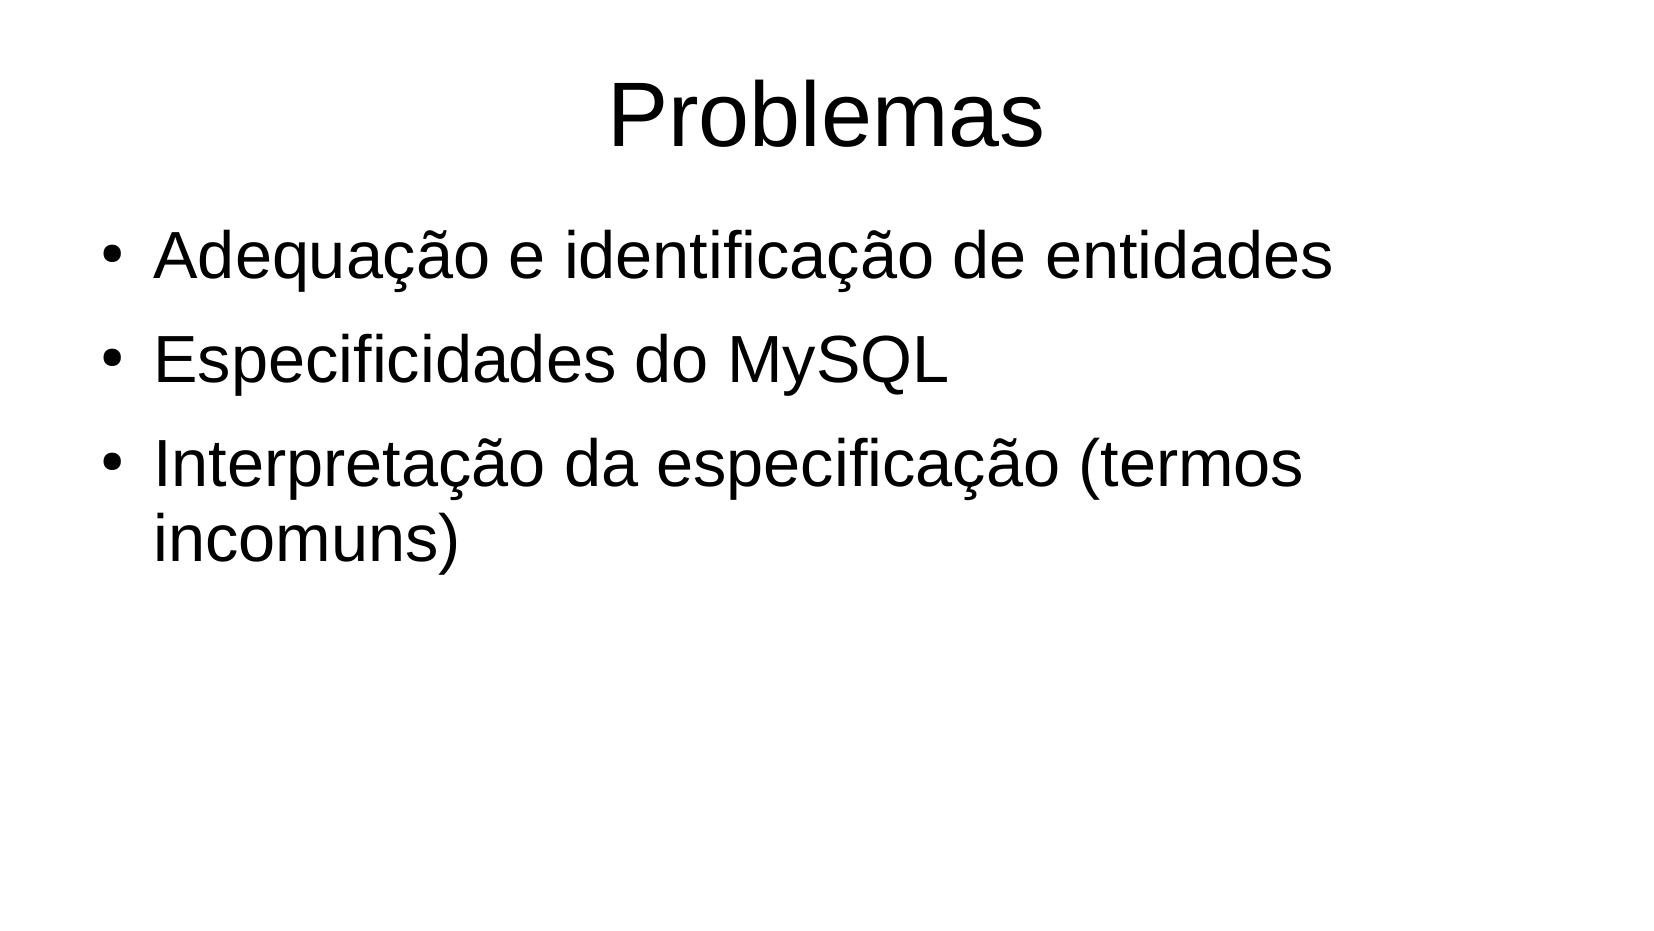

# Problemas
Adequação e identificação de entidades
Especificidades do MySQL
Interpretação da especificação (termos incomuns)